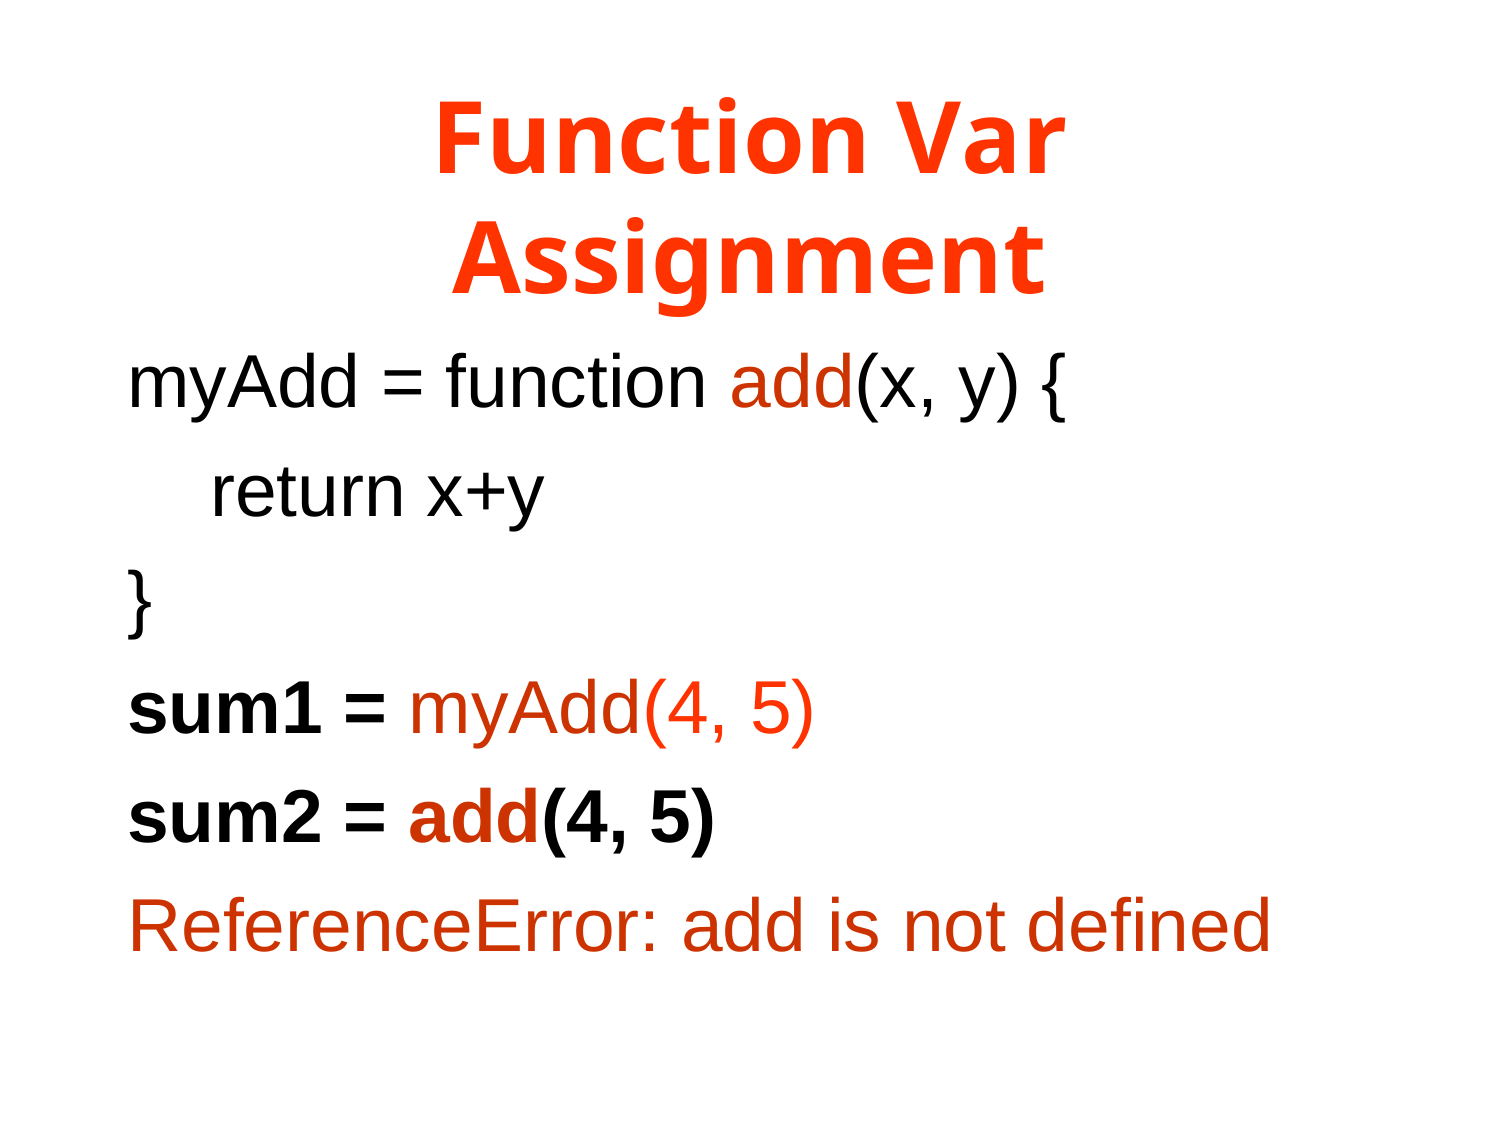

# Function Var Assignment
myAdd = function add(x, y) {
 return x+y
}
sum1 = myAdd(4, 5)
sum2 = add(4, 5)
ReferenceError: add is not defined